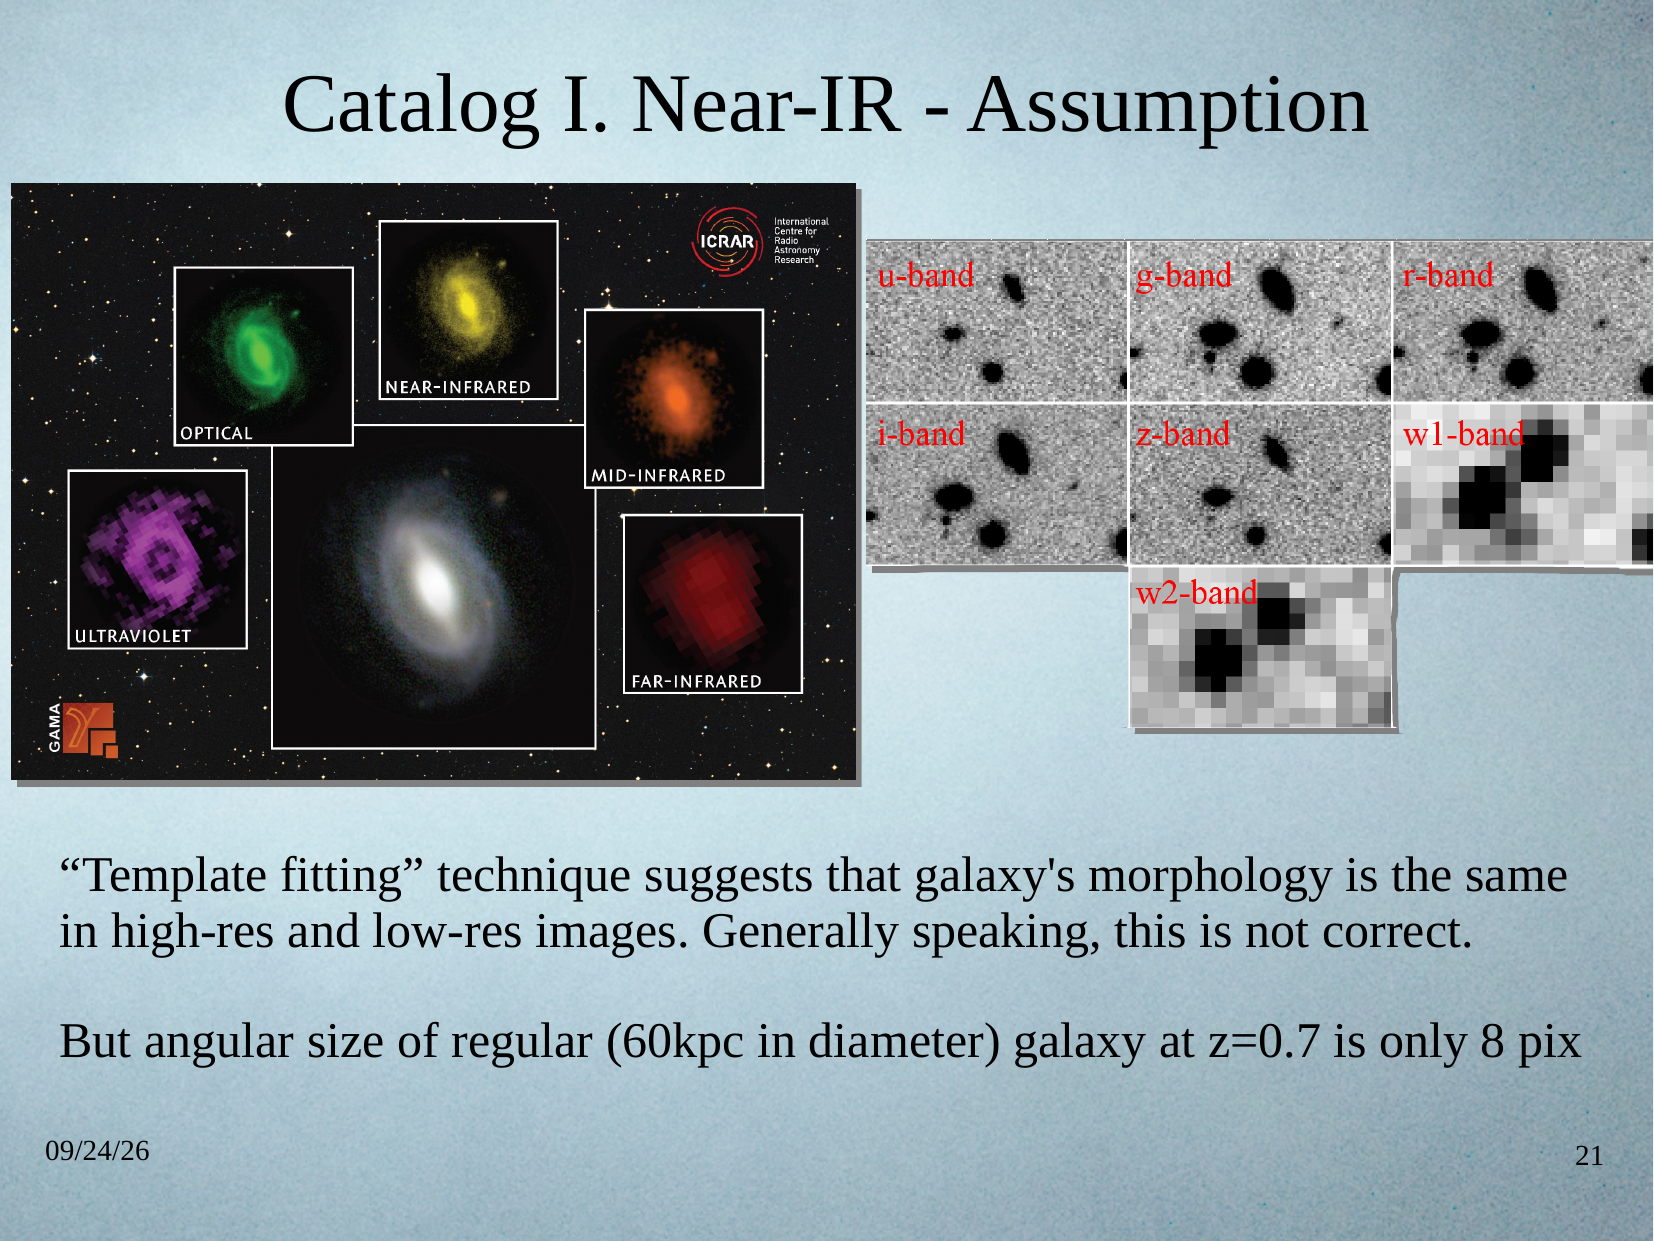

# Catalog I. Near-IR - Assumption
“Template fitting” technique suggests that galaxy's morphology is the same in high-res and low-res images. Generally speaking, this is not correct.
But angular size of regular (60kpc in diameter) galaxy at z=0.7 is only 8 pix
21